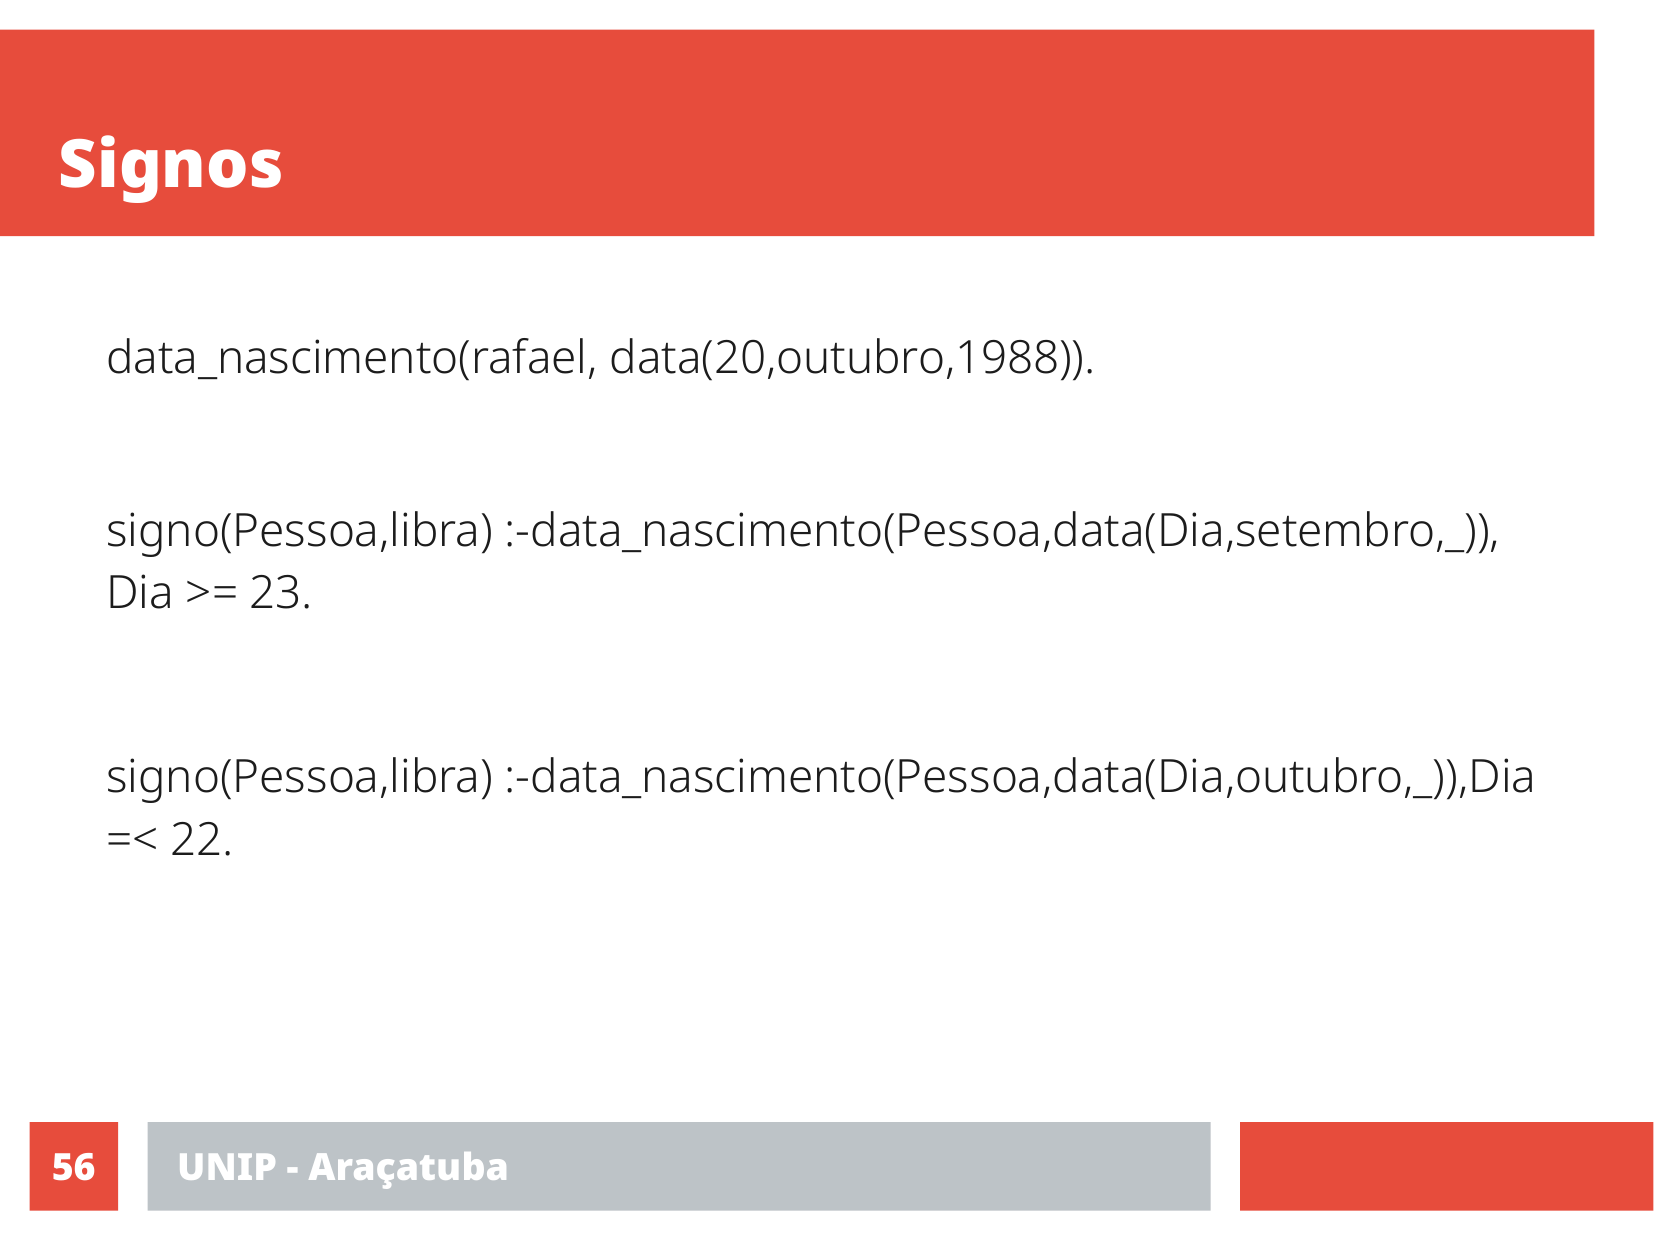

# Signos
data_nascimento(rafael, data(20,outubro,1988)).
signo(Pessoa,libra) :-data_nascimento(Pessoa,data(Dia,setembro,_)), Dia >= 23.
signo(Pessoa,libra) :-data_nascimento(Pessoa,data(Dia,outubro,_)),Dia =< 22.
56
UNIP - Araçatuba